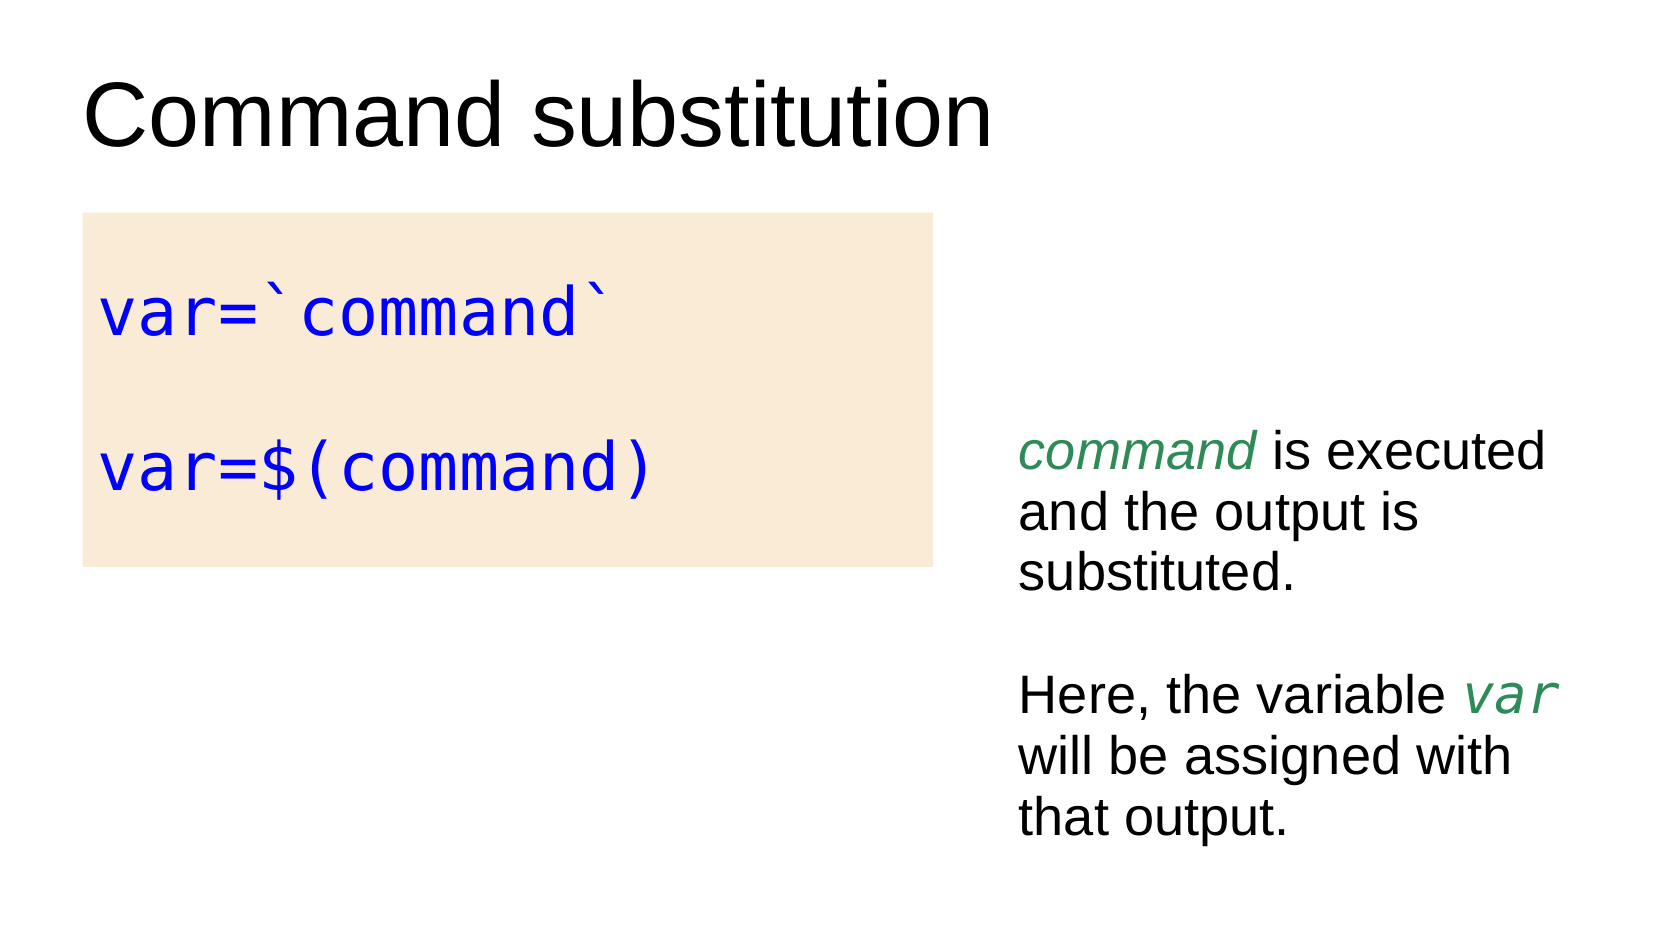

# Command substitution
var=`command`
var=$(command)
command is executed and the output is substituted.
Here, the variable var will be assigned with that output.